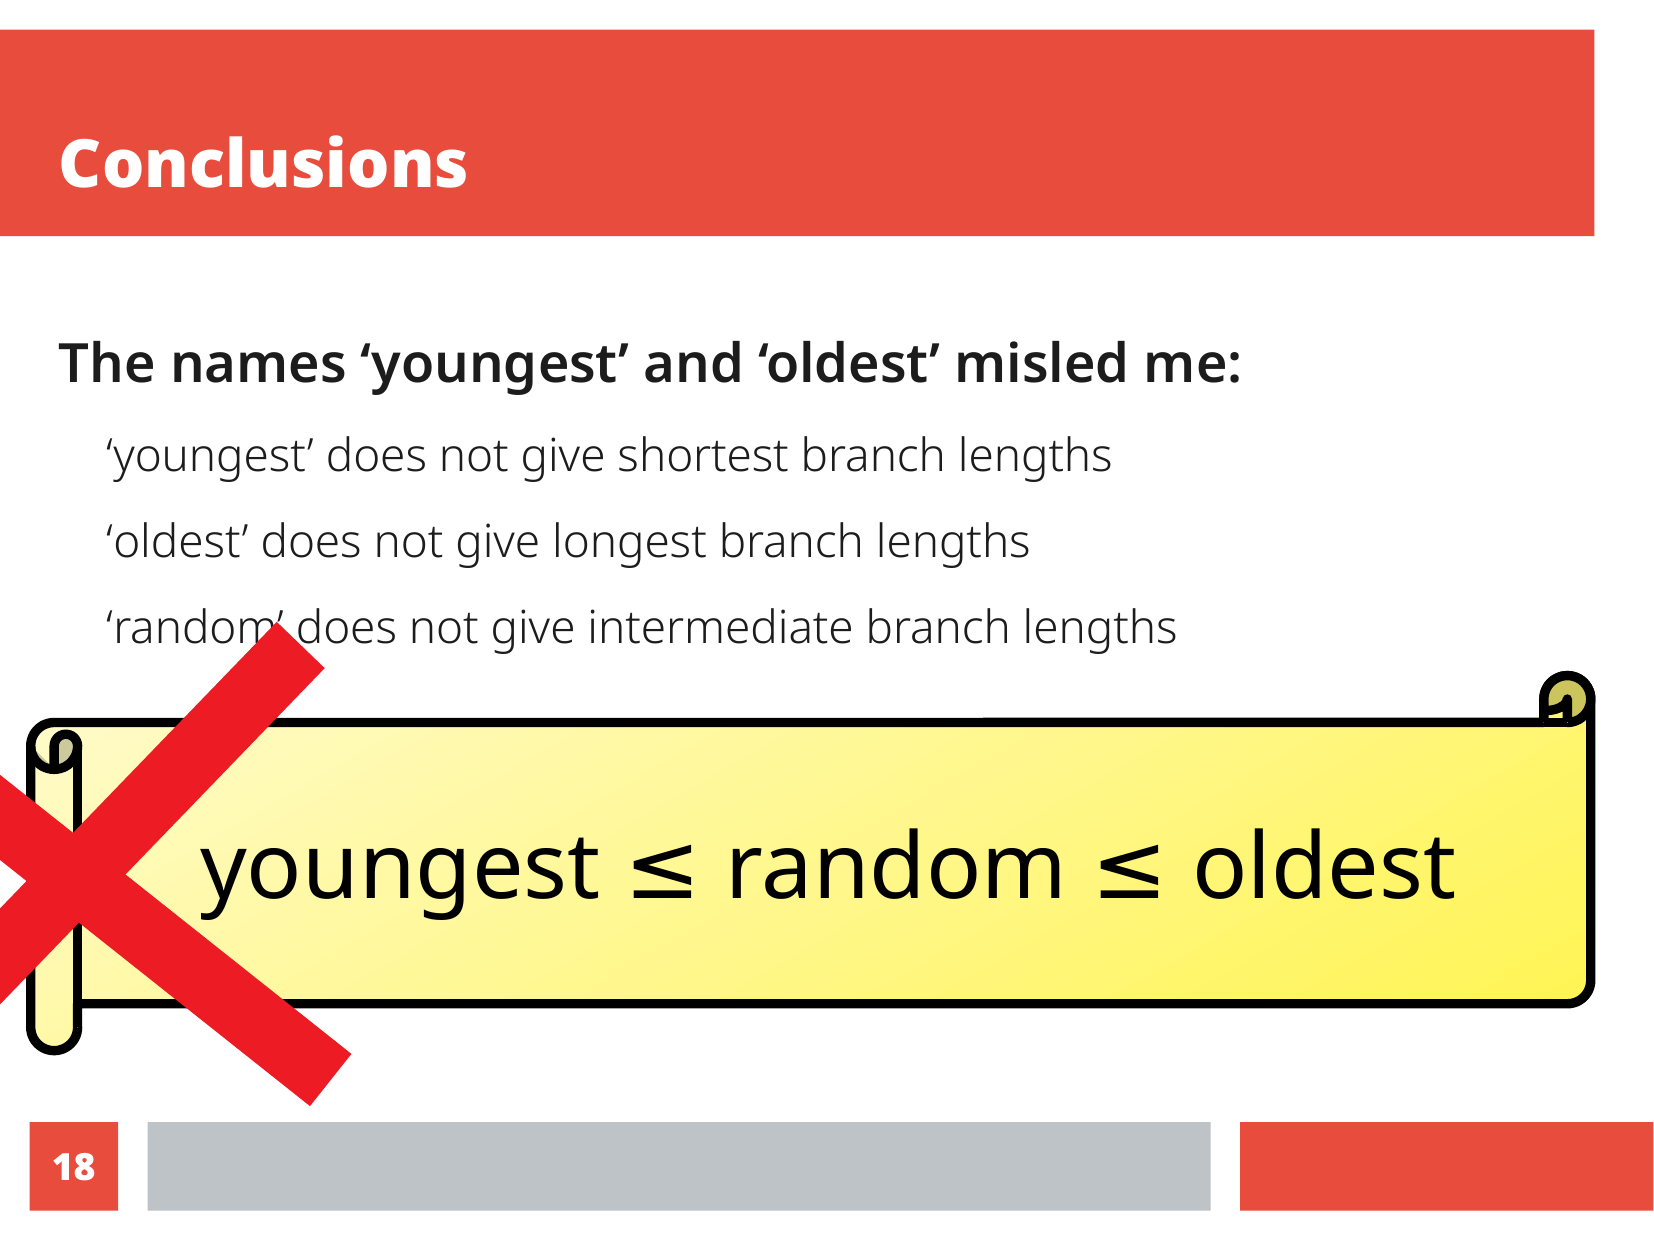

# Conclusions
The names ‘youngest’ and ‘oldest’ misled me:
‘youngest’ does not give shortest branch lengths
‘oldest’ does not give longest branch lengths
‘random’ does not give intermediate branch lengths
youngest ≤ random ≤ oldest
18